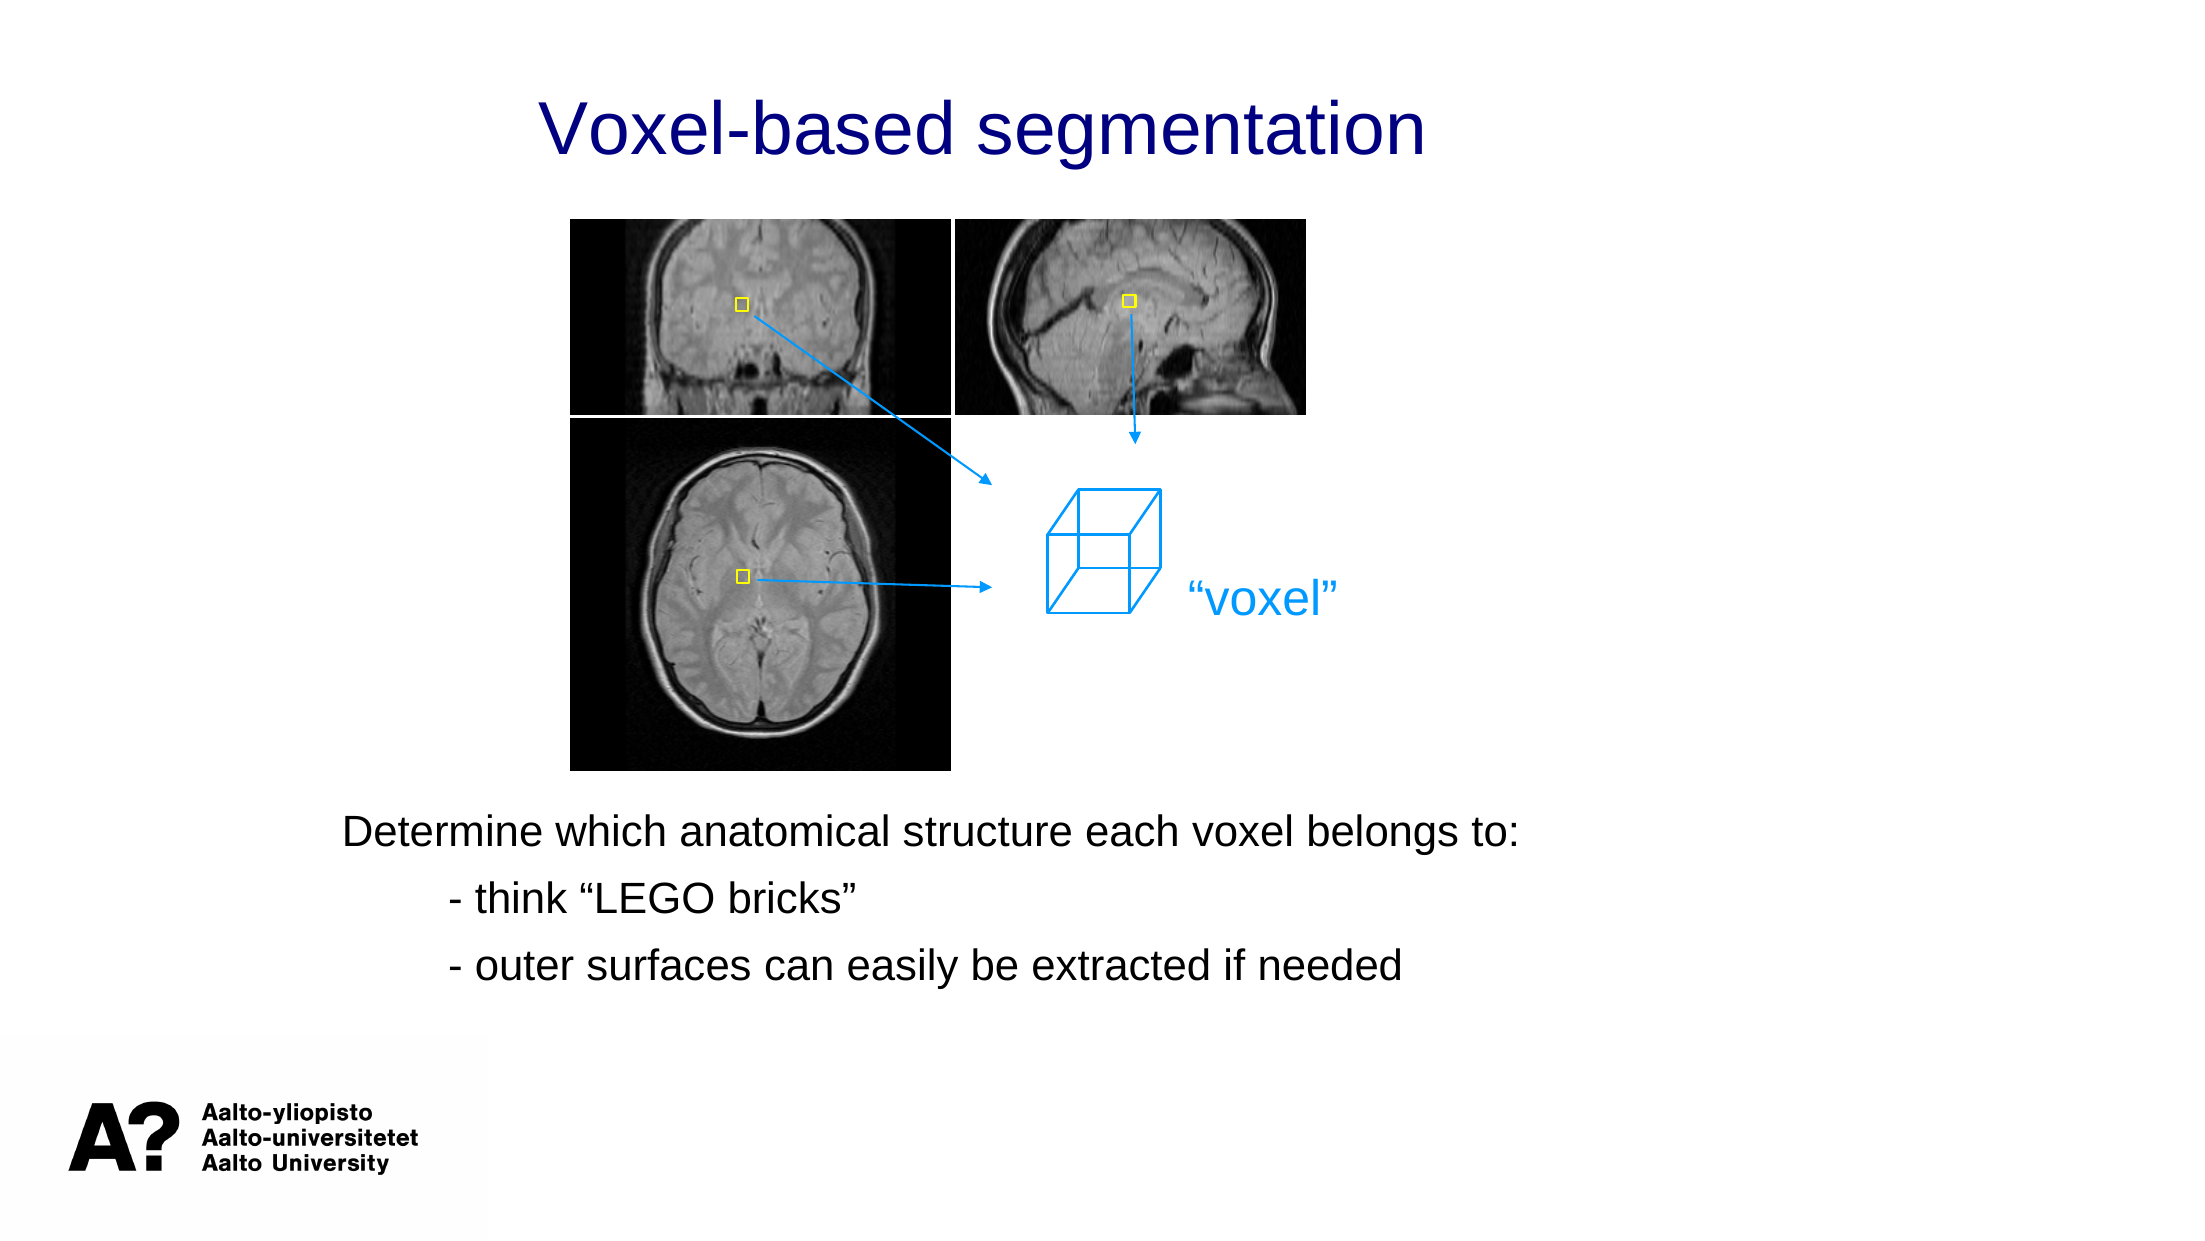

# Voxel-based segmentation
“voxel”
Determine which anatomical structure each voxel belongs to:
- think “LEGO bricks”
- outer surfaces can easily be extracted if needed